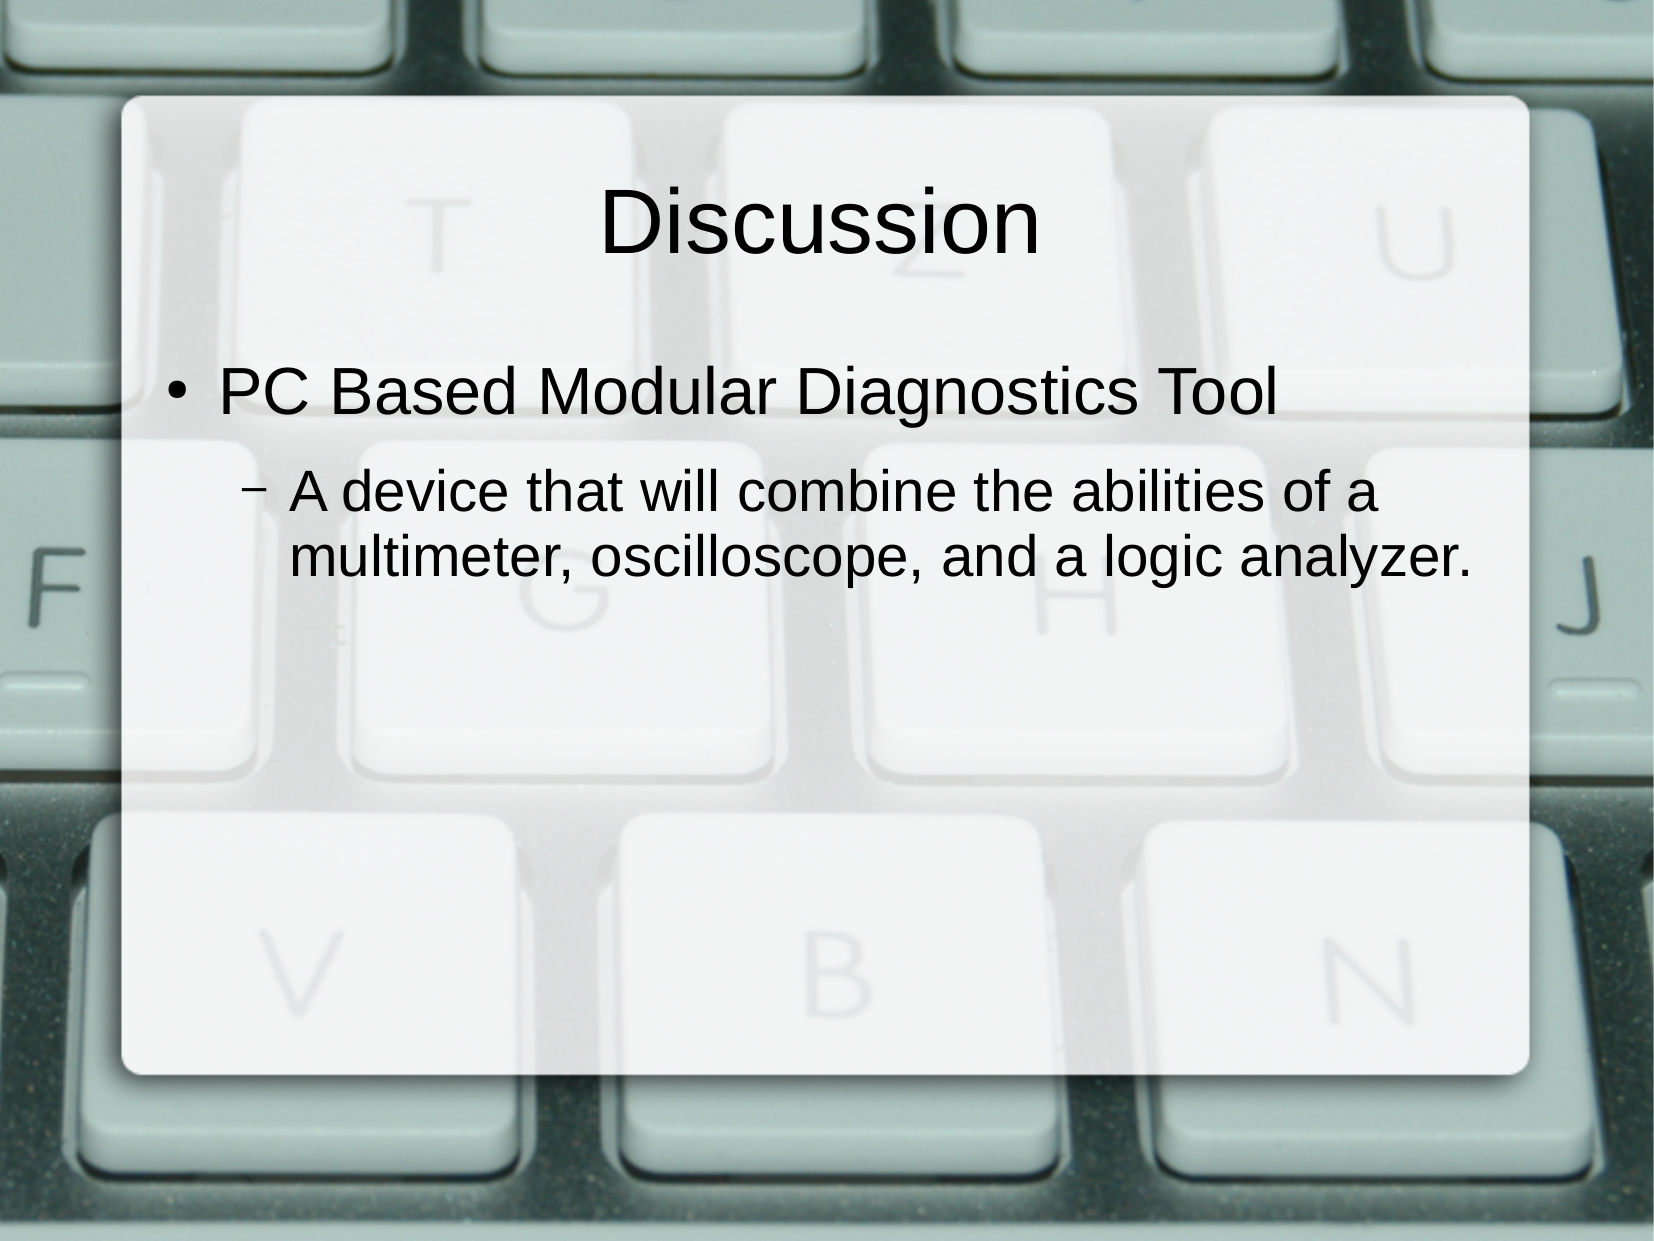

# Discussion
PC Based Modular Diagnostics Tool
A device that will combine the abilities of a multimeter, oscilloscope, and a logic analyzer.